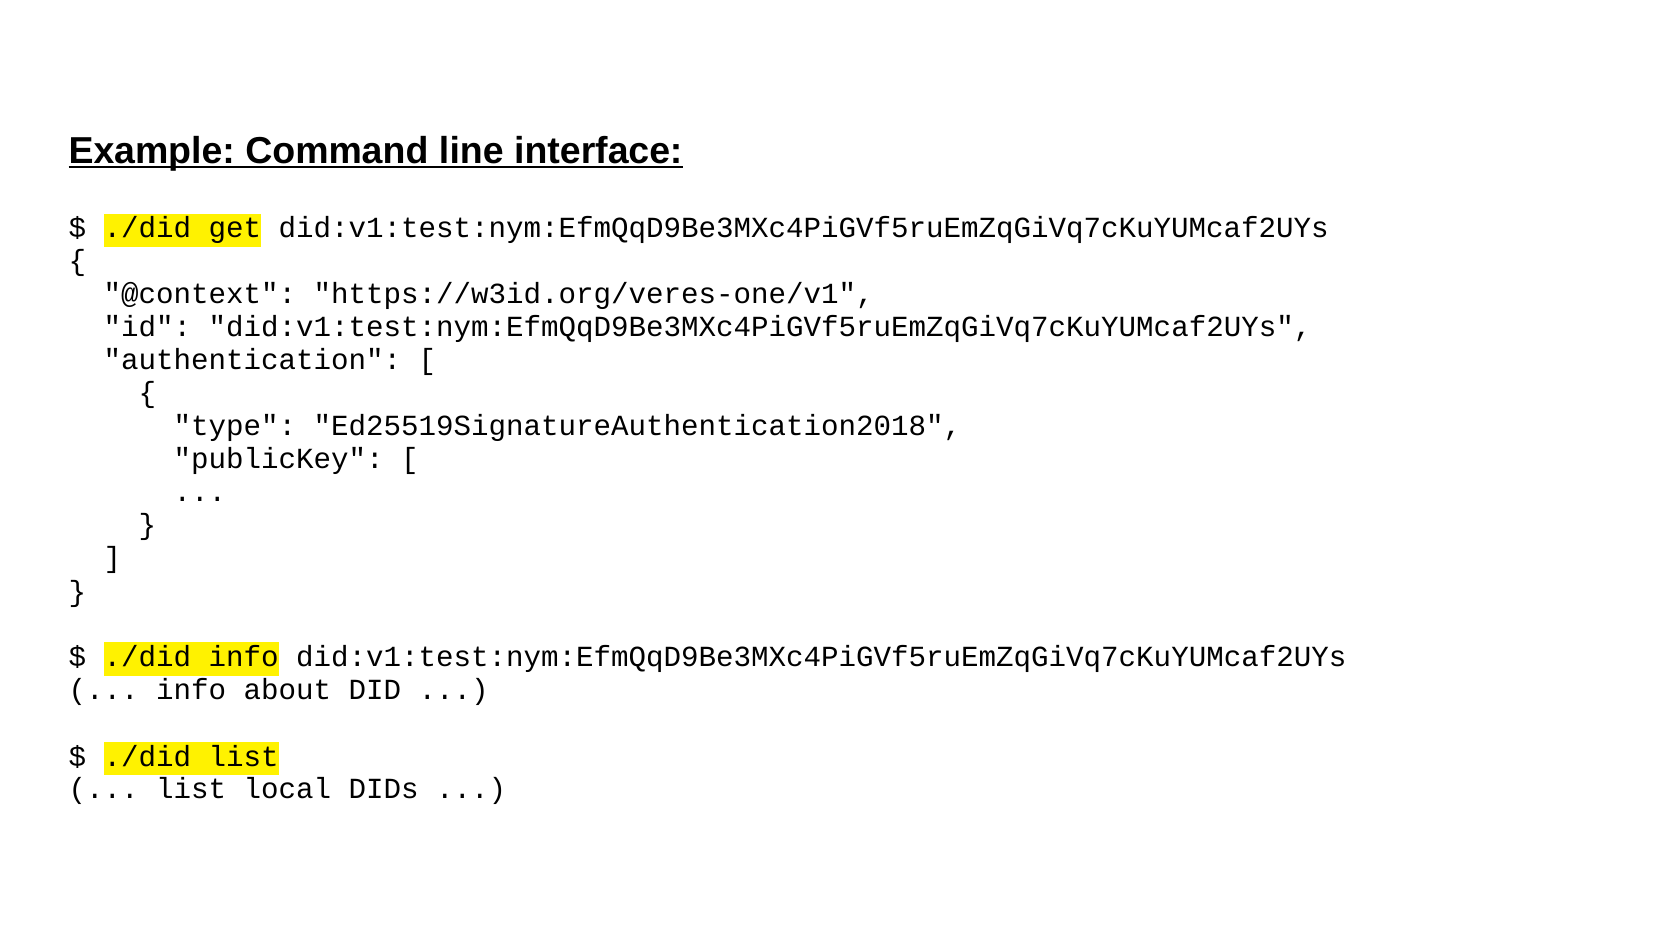

Example: Command line interface:
$ ./did get did:v1:test:nym:EfmQqD9Be3MXc4PiGVf5ruEmZqGiVq7cKuYUMcaf2UYs
{
 "@context": "https://w3id.org/veres-one/v1",
 "id": "did:v1:test:nym:EfmQqD9Be3MXc4PiGVf5ruEmZqGiVq7cKuYUMcaf2UYs",
 "authentication": [
 {
 "type": "Ed25519SignatureAuthentication2018",
 "publicKey": [
 ...
 }
 ]
}
$ ./did info did:v1:test:nym:EfmQqD9Be3MXc4PiGVf5ruEmZqGiVq7cKuYUMcaf2UYs
(... info about DID ...)
$ ./did list
(... list local DIDs ...)